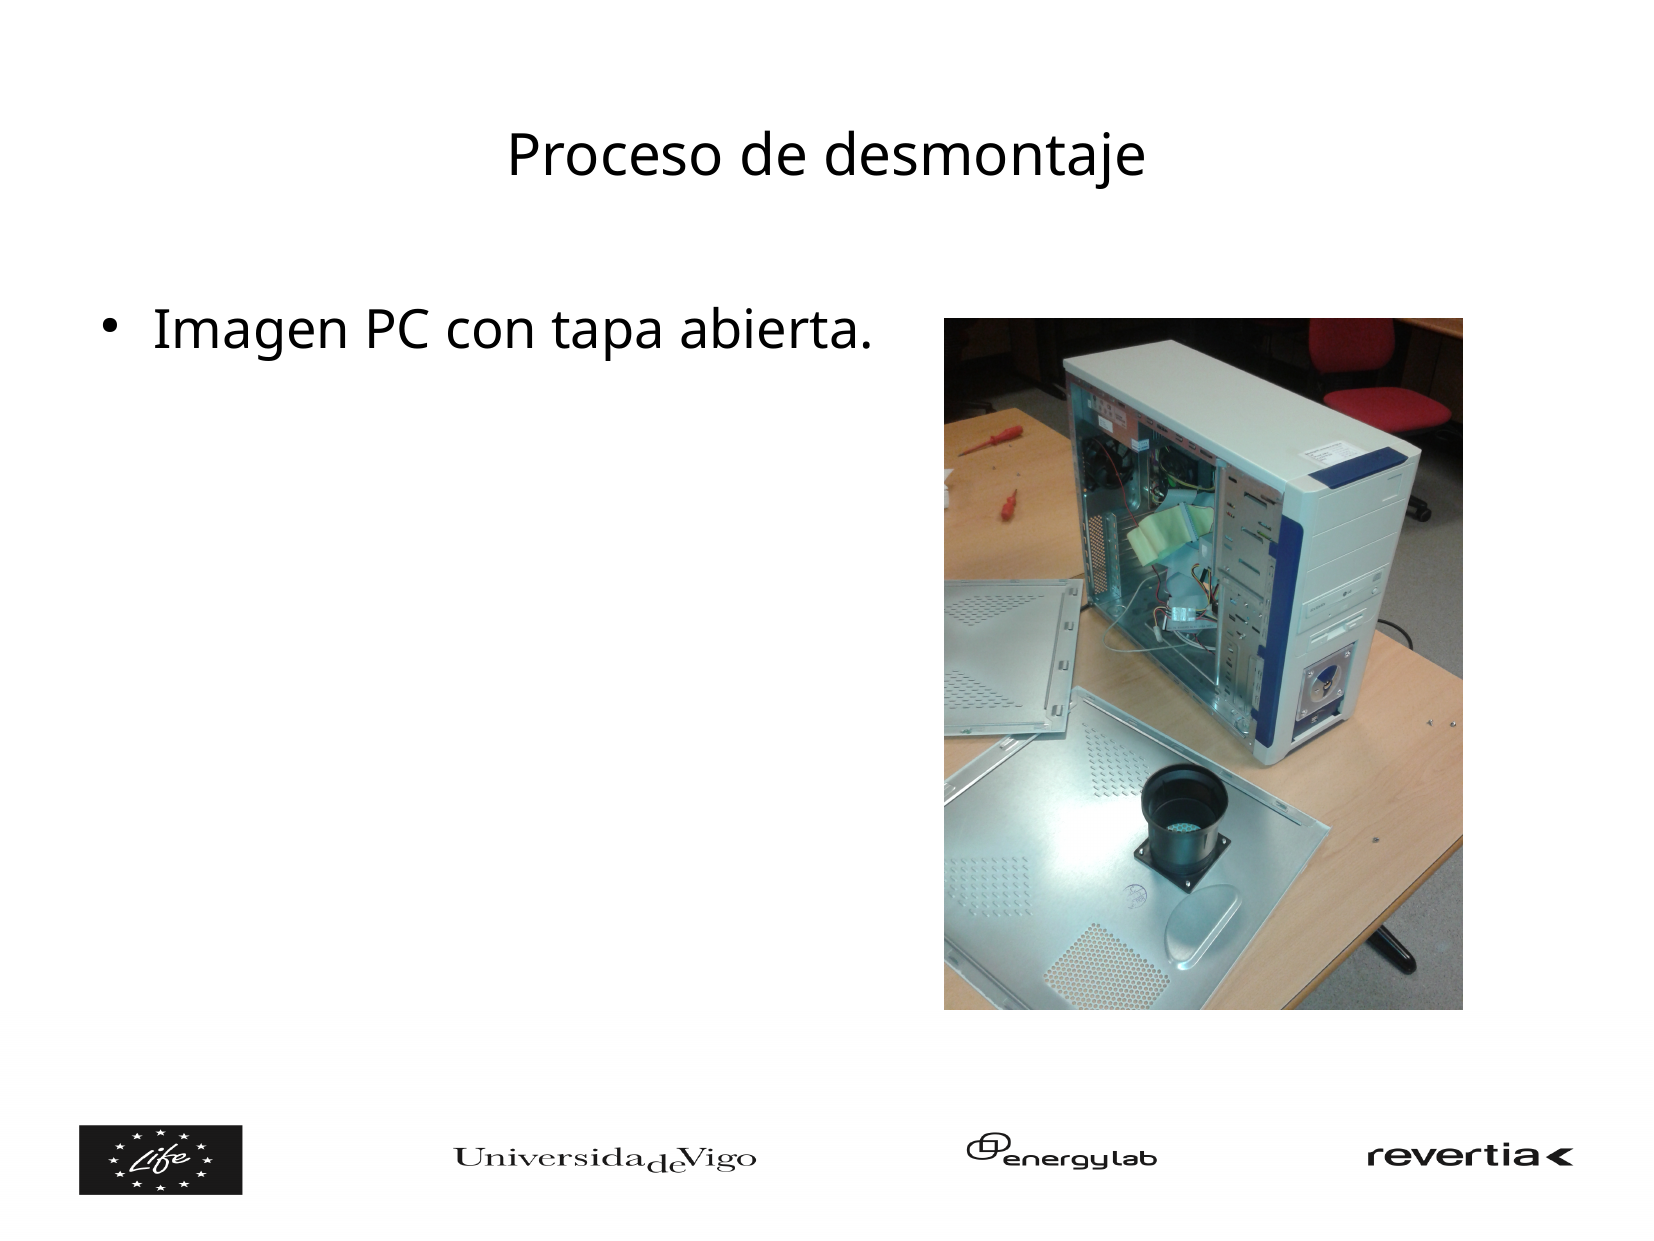

# Proceso de desmontaje
Imagen PC con tapa abierta.